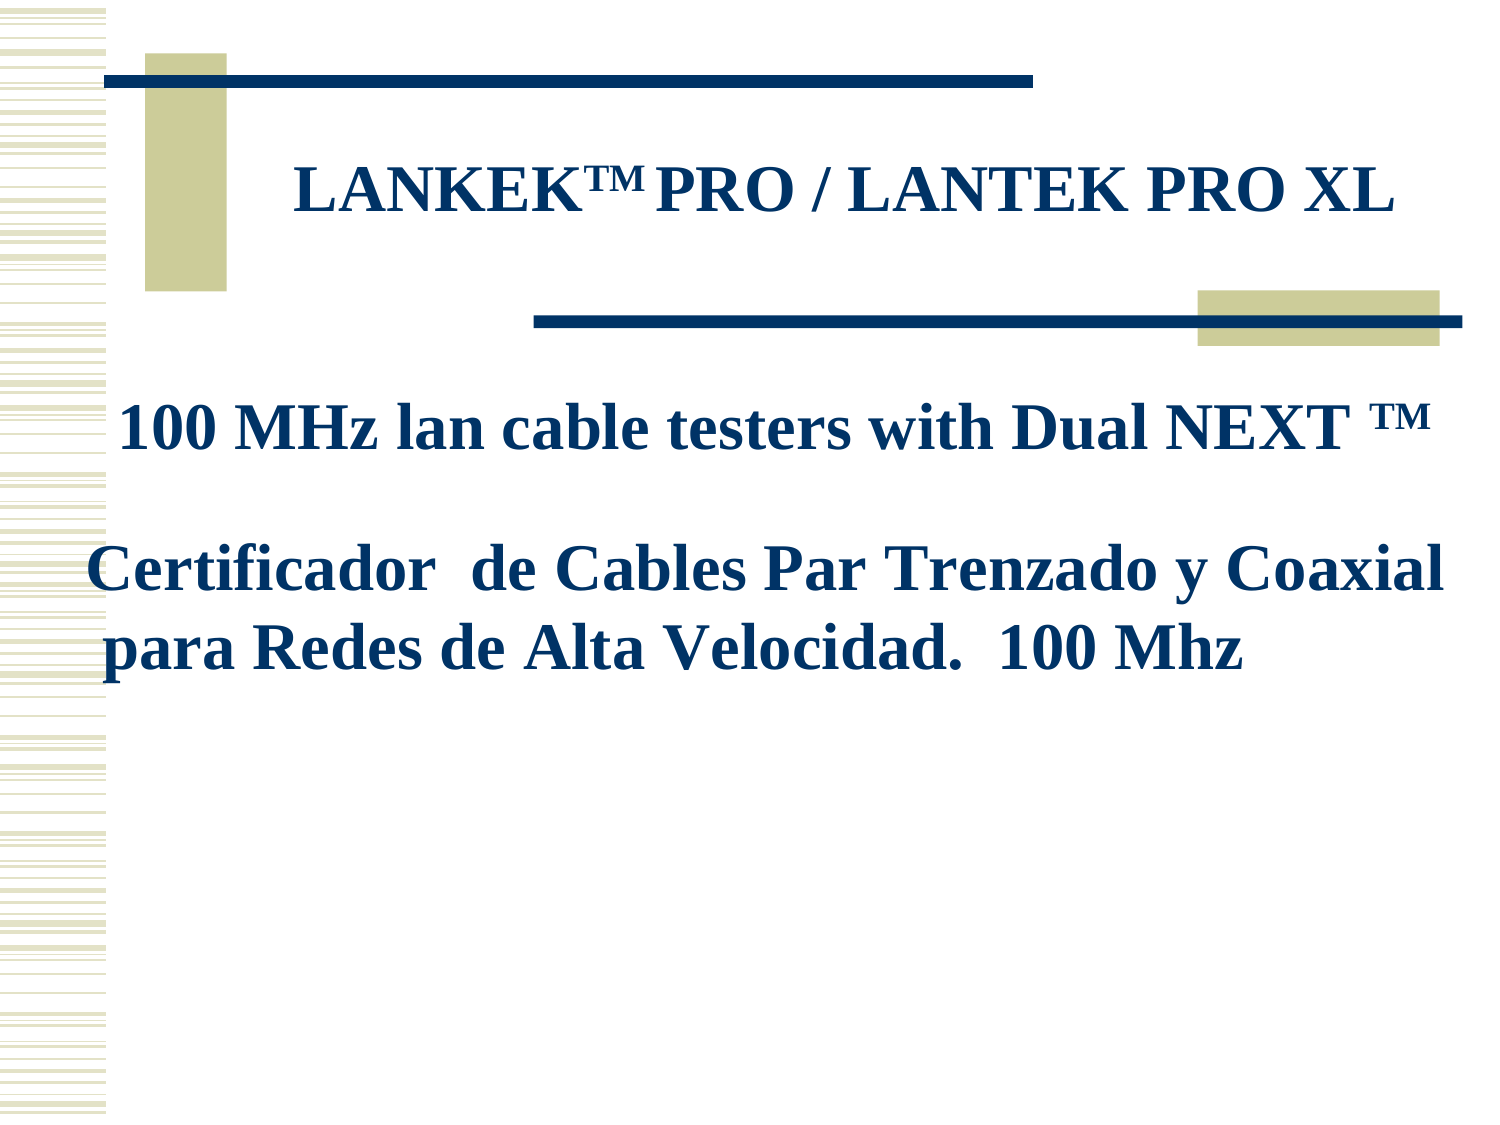

LANKEKTM PRO / LANTEK PRO XL
100 MHz lan cable testers with Dual NEXT TM
Certificador de Cables Par Trenzado y Coaxial
 para Redes de Alta Velocidad. 100 Mhz